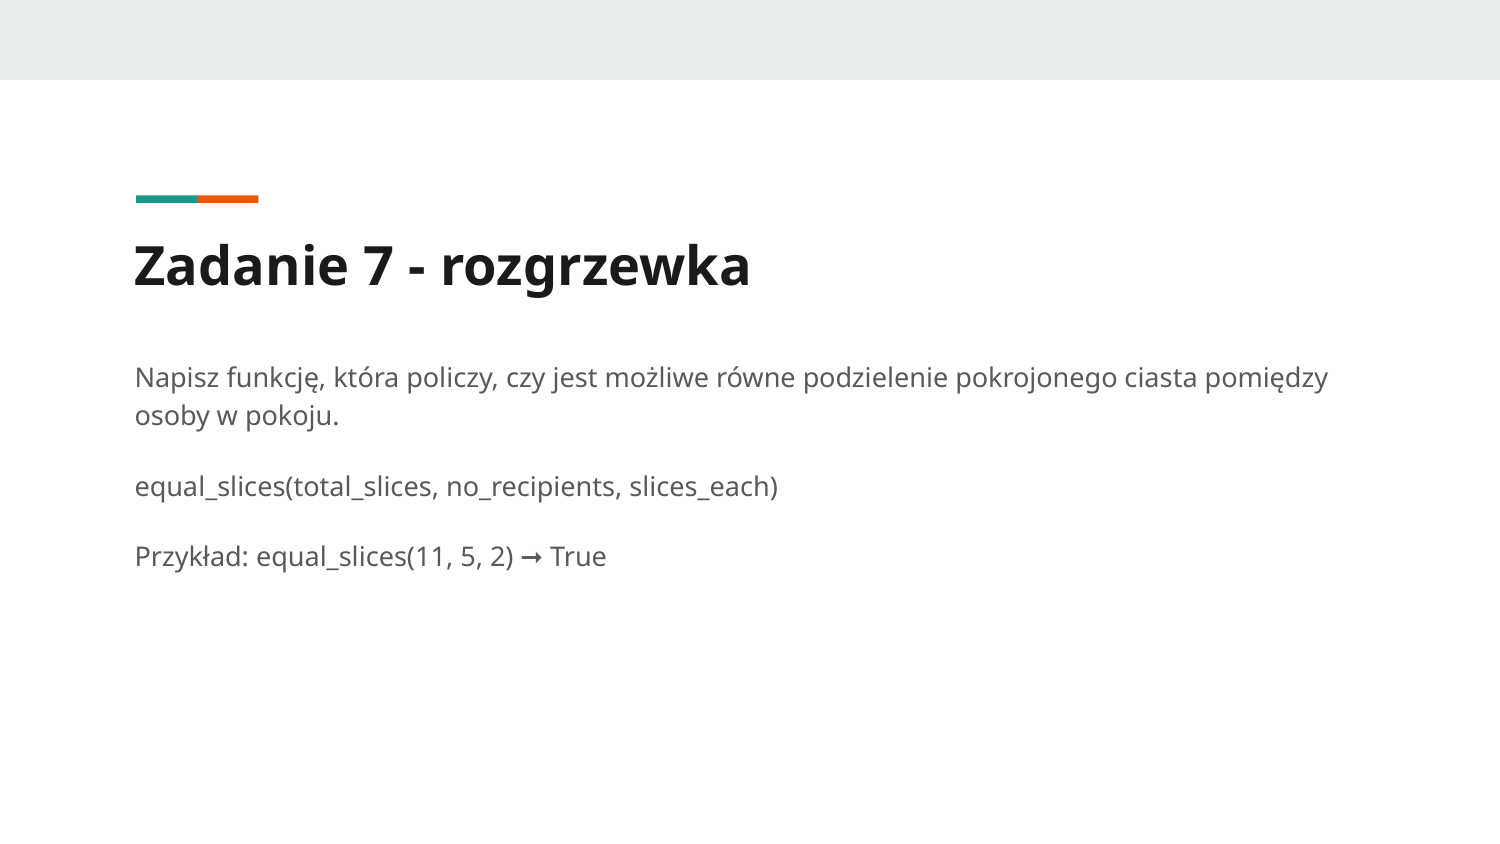

# Zadanie 7 - rozgrzewka
Napisz funkcję, która policzy, czy jest możliwe równe podzielenie pokrojonego ciasta pomiędzy osoby w pokoju.
equal_slices(total_slices, no_recipients, slices_each)
Przykład: equal_slices(11, 5, 2) ➞ True